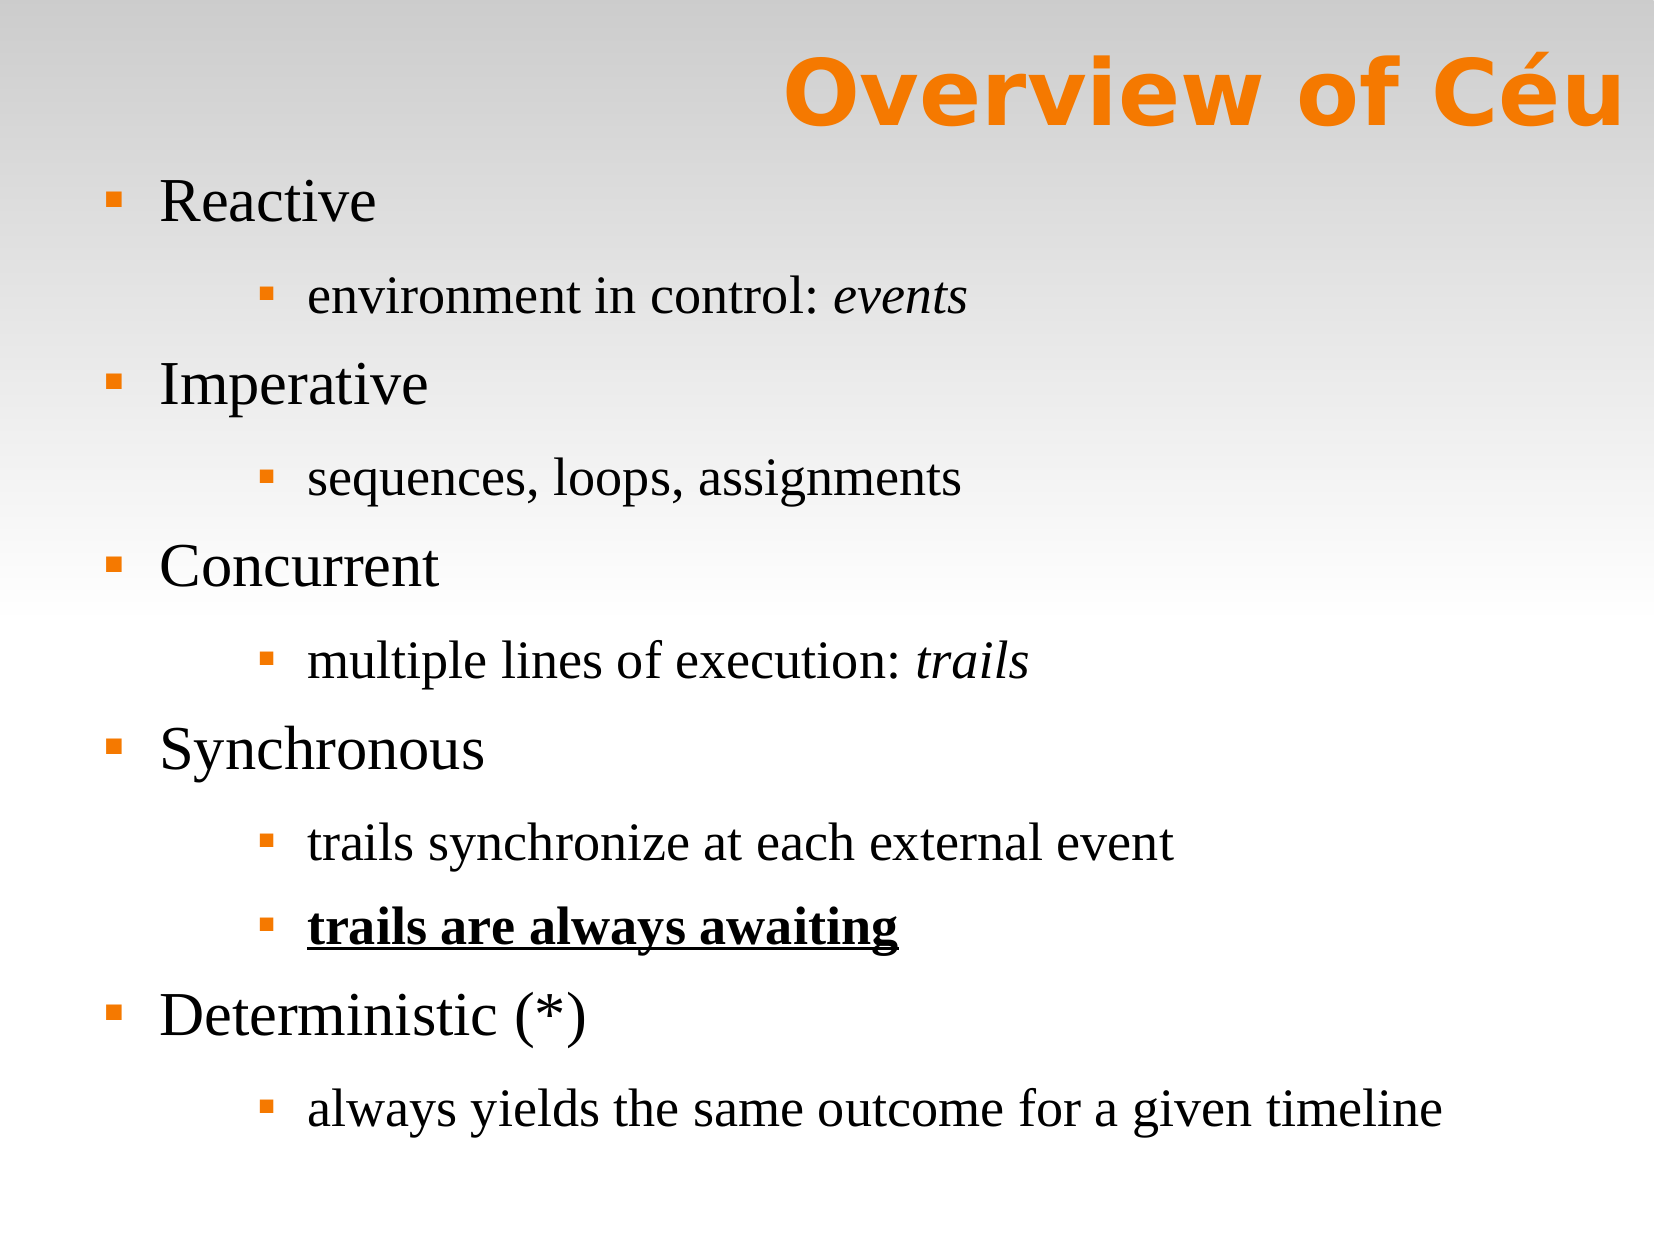

# Overview of Céu
Reactive
environment in control: events
Imperative
sequences, loops, assignments
Concurrent
multiple lines of execution: trails
Synchronous
trails synchronize at each external event
trails are always awaiting
Deterministic (*)
always yields the same outcome for a given timeline